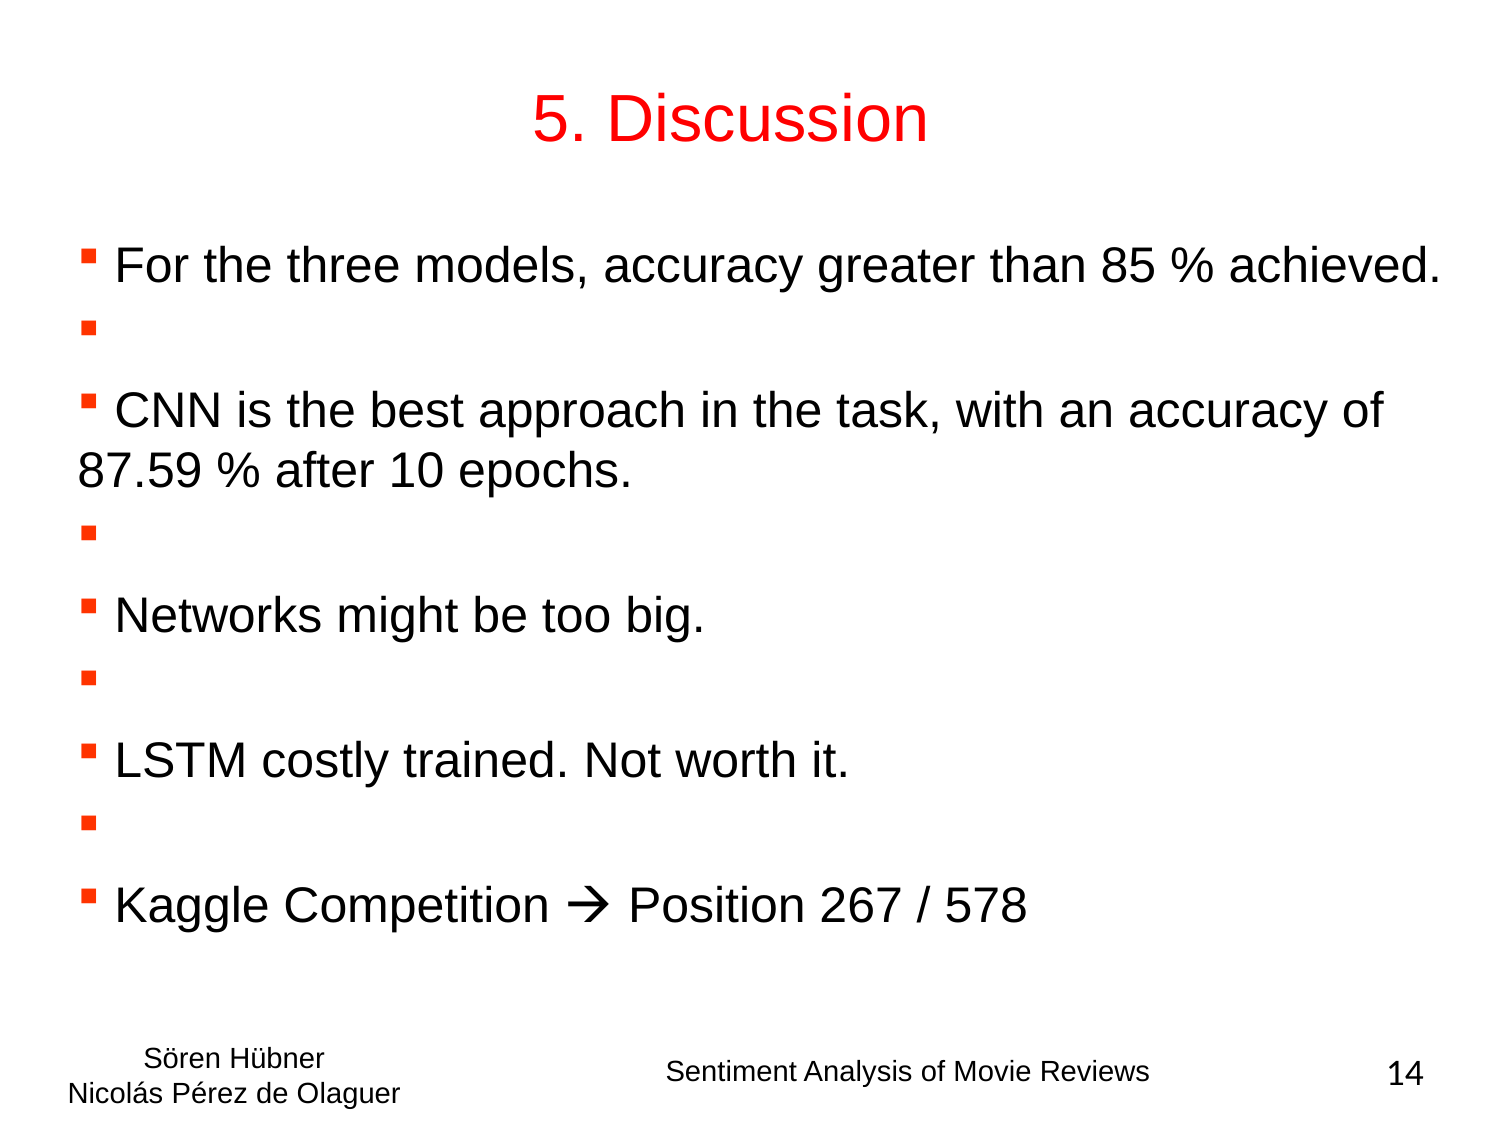

5. Discussion
# For the three models, accuracy greater than 85 % achieved.
 CNN is the best approach in the task, with an accuracy of 87.59 % after 10 epochs.
 Networks might be too big.
 LSTM costly trained. Not worth it.
 Kaggle Competition  Position 267 / 578
Sören Hübner
Nicolás Pérez de Olaguer
Sentiment Analysis of Movie Reviews